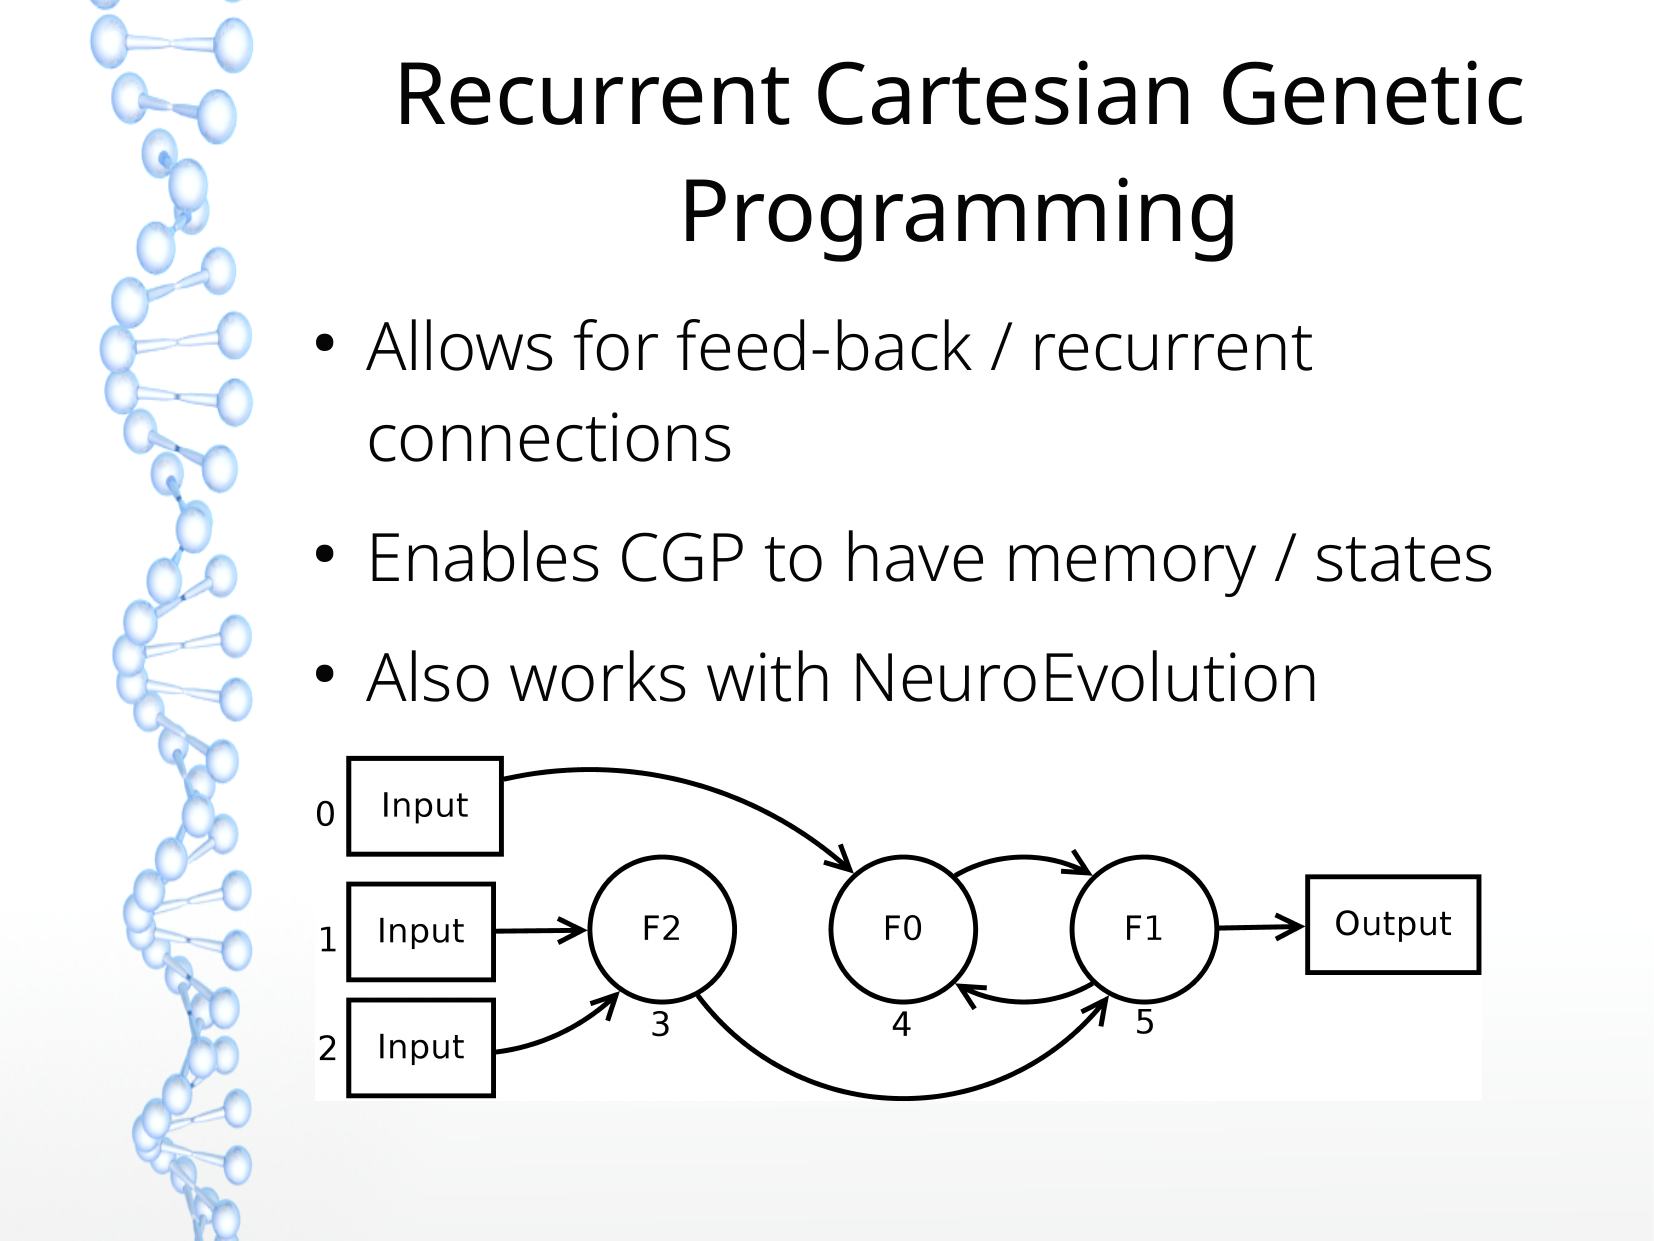

# Recurrent Cartesian Genetic Programming
Allows for feed-back / recurrent connections
Enables CGP to have memory / states
Also works with NeuroEvolution